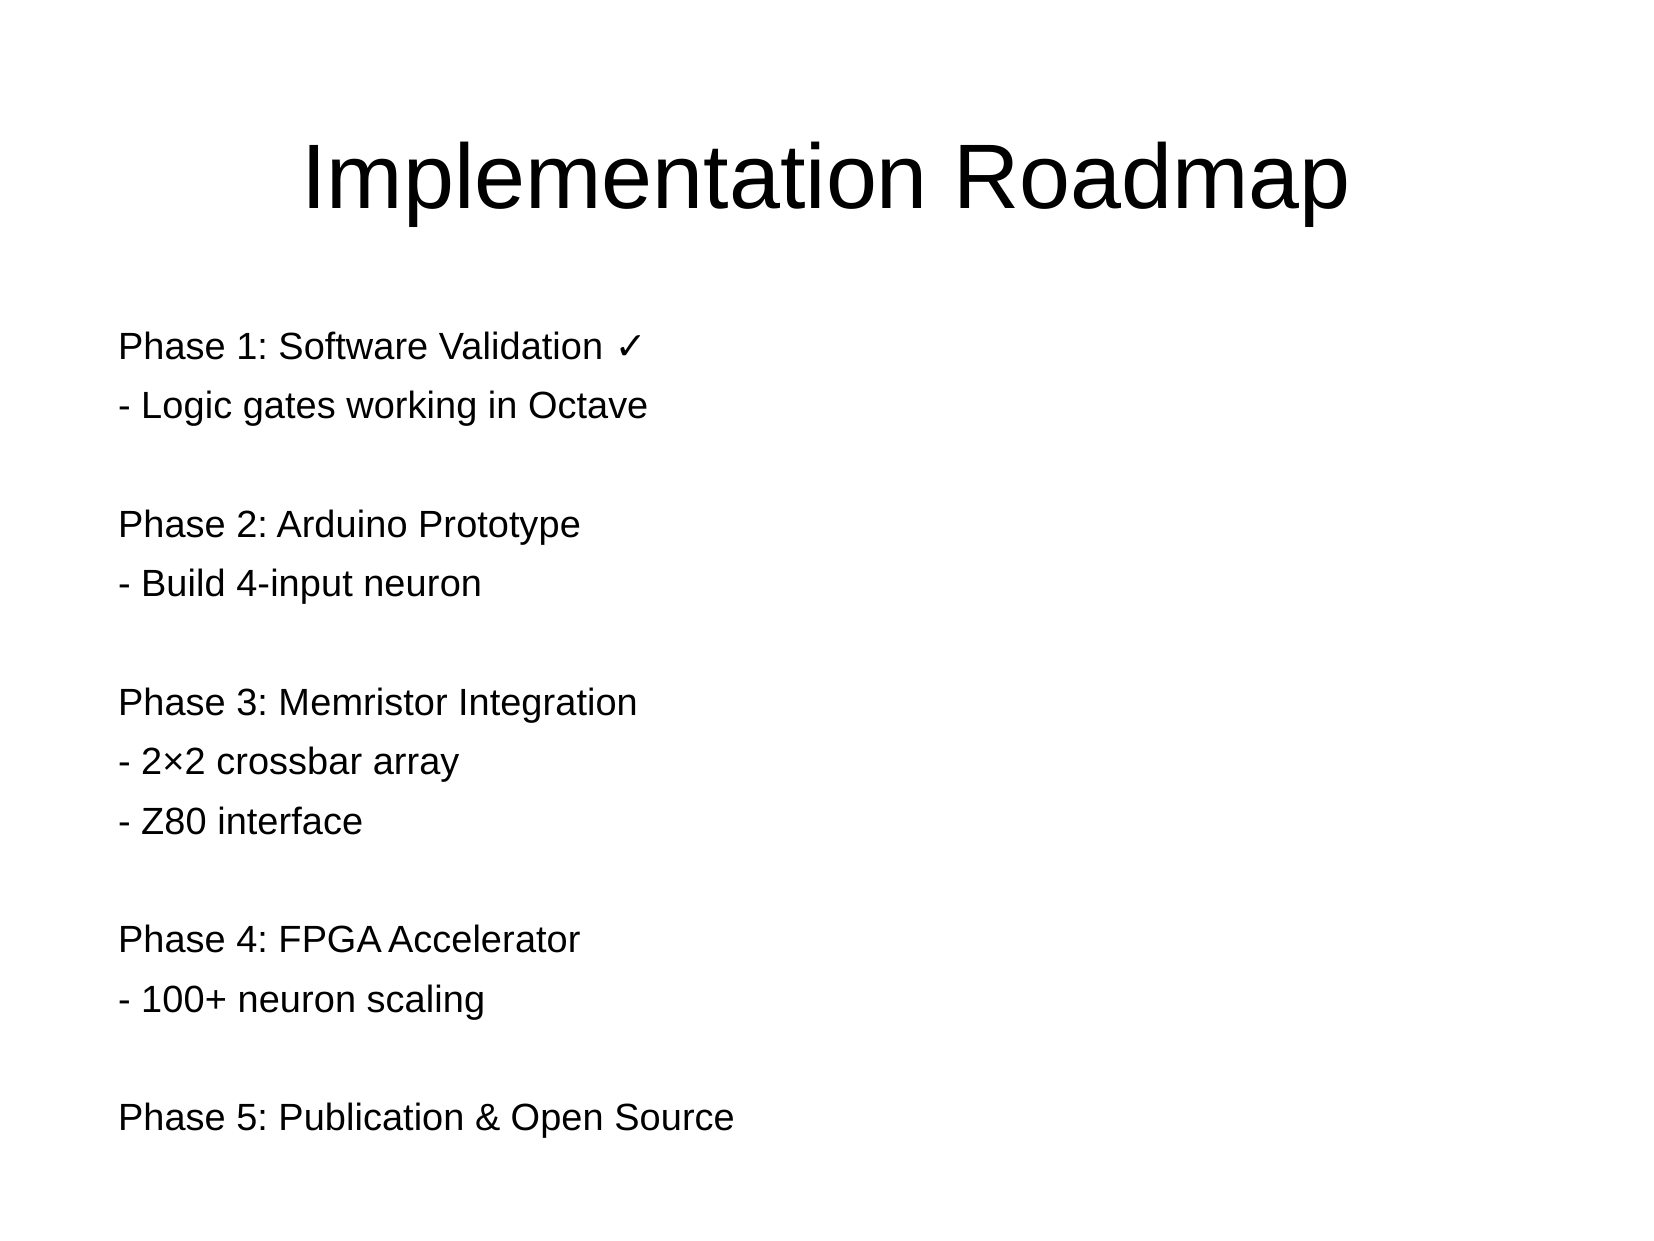

# Implementation Roadmap
Phase 1: Software Validation ✓
- Logic gates working in Octave
Phase 2: Arduino Prototype
- Build 4-input neuron
Phase 3: Memristor Integration
- 2×2 crossbar array
- Z80 interface
Phase 4: FPGA Accelerator
- 100+ neuron scaling
Phase 5: Publication & Open Source